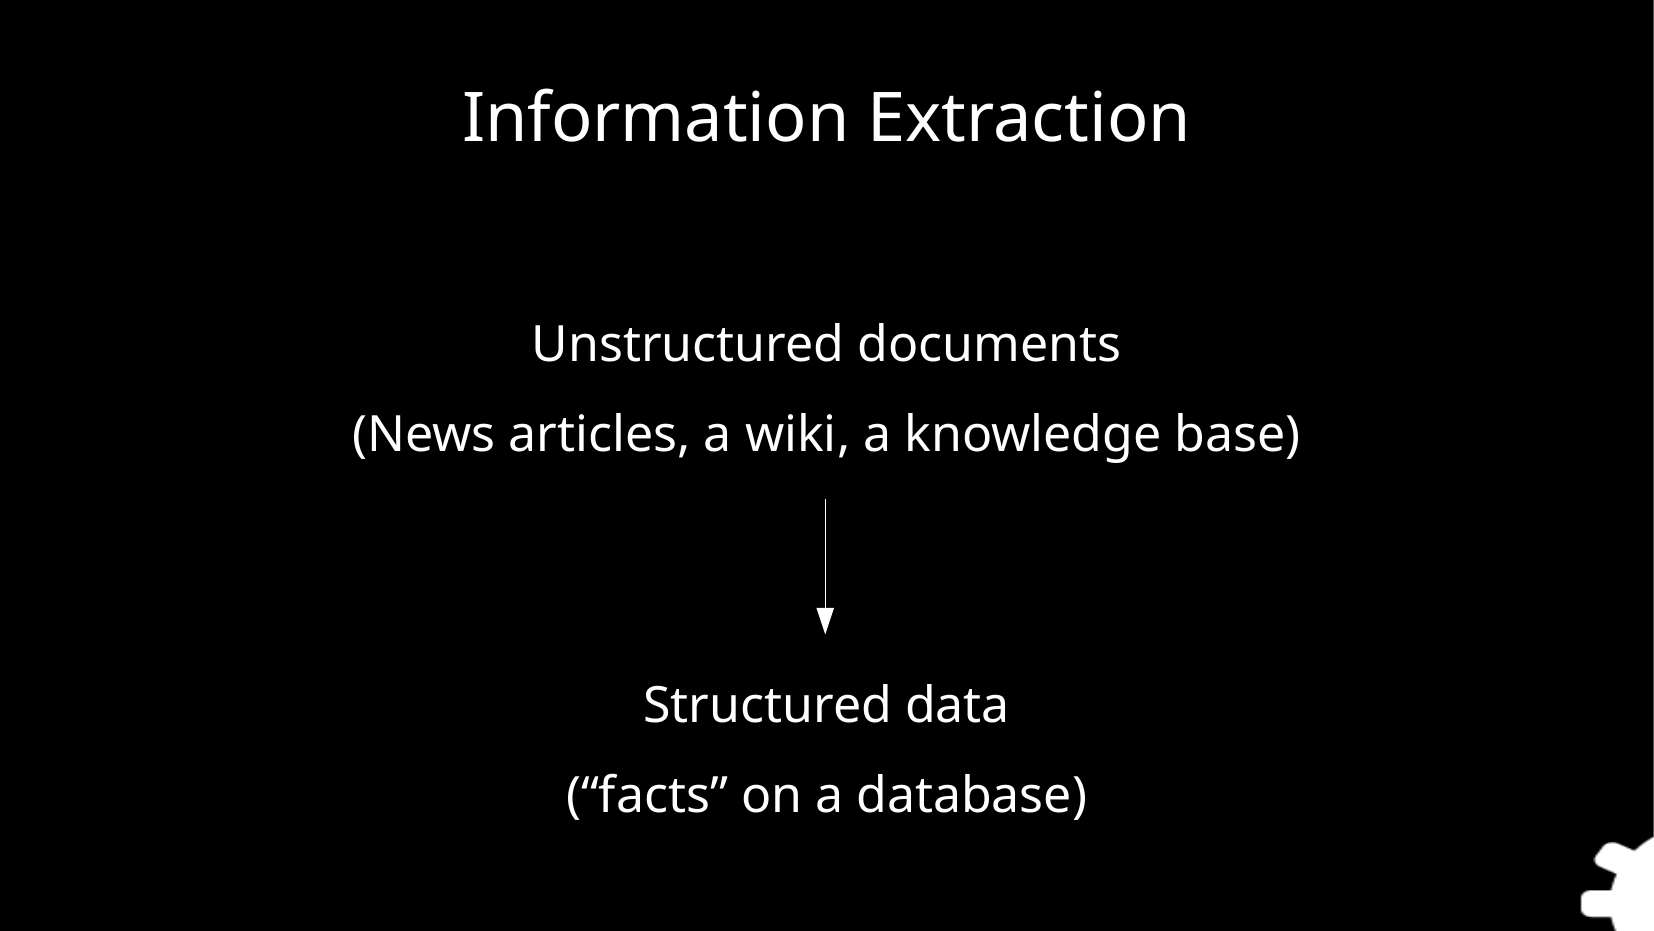

# Information Extraction
Unstructured documents
(News articles, a wiki, a knowledge base)
Structured data
(“facts” on a database)